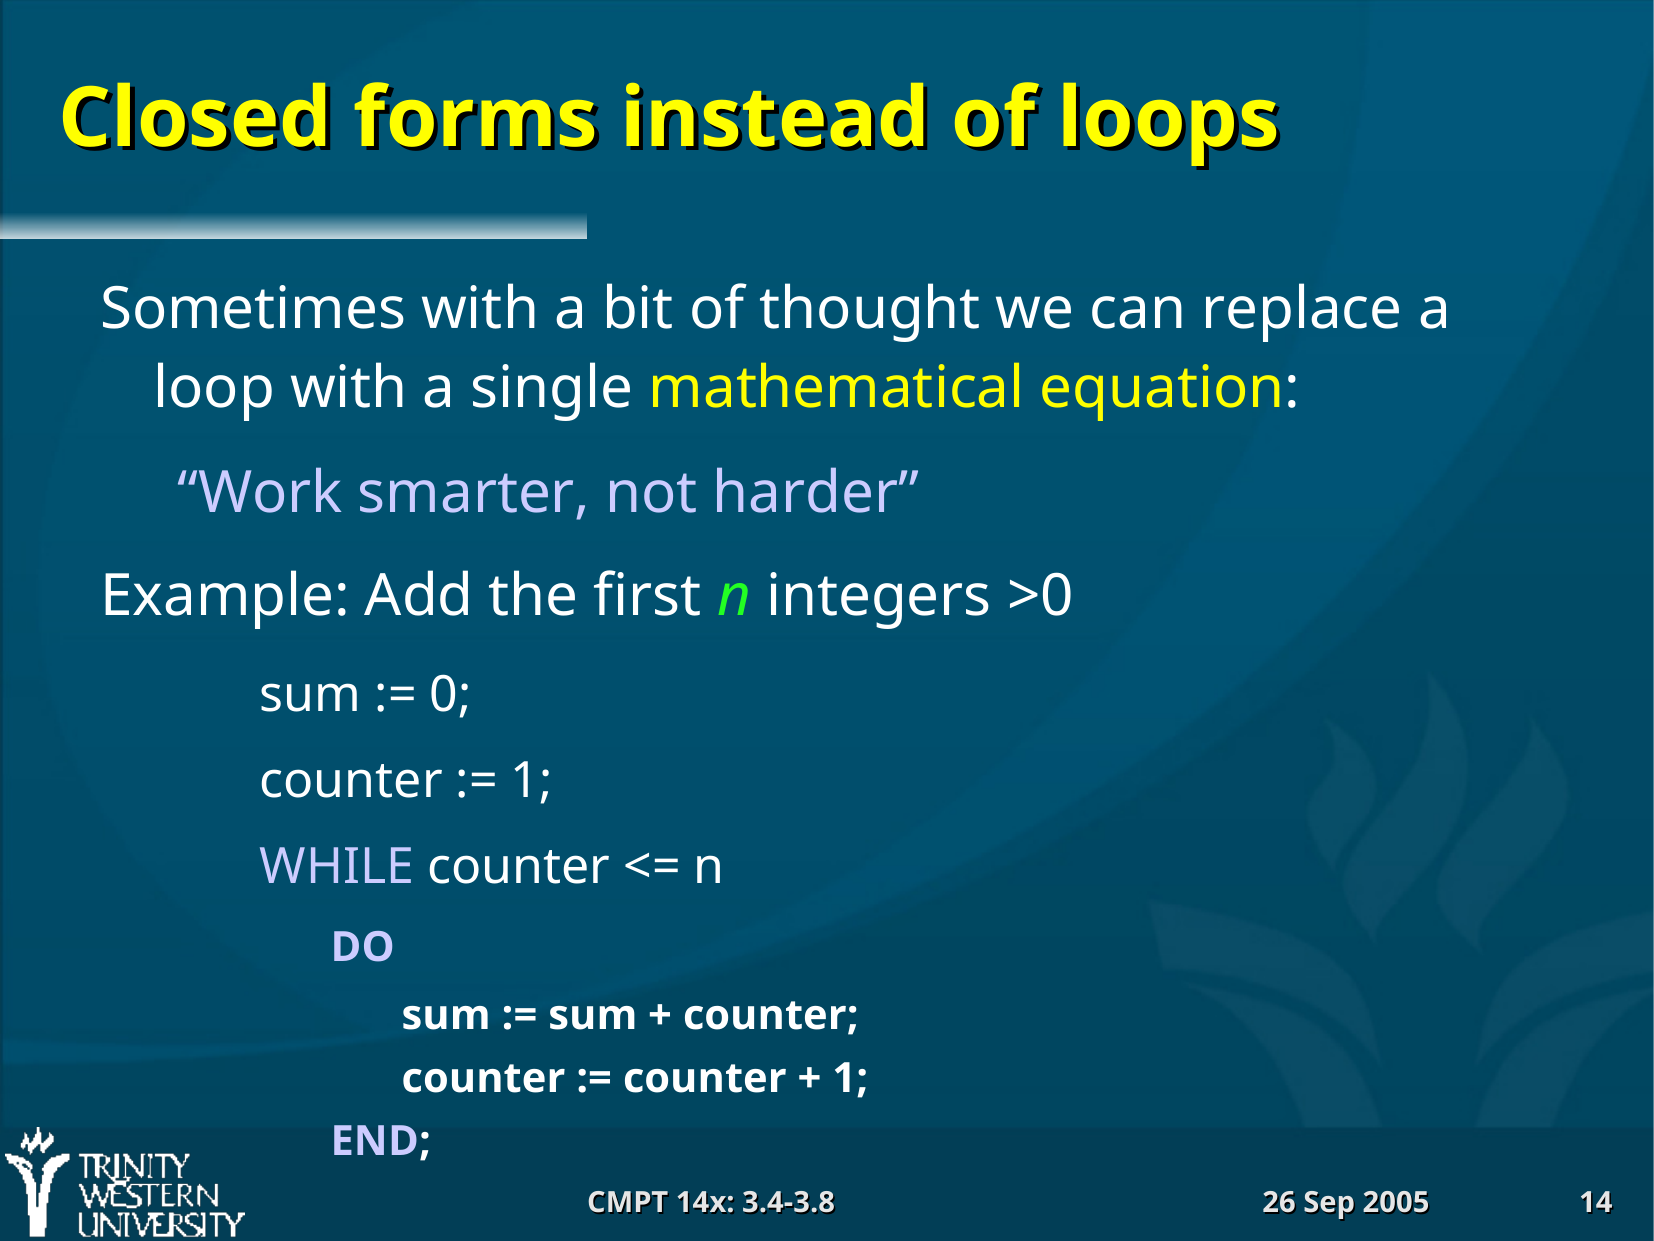

# Closed forms instead of loops
Sometimes with a bit of thought we can replace a loop with a single mathematical equation:
“Work smarter, not harder”
Example: Add the first n integers >0
sum := 0;
counter := 1;
WHILE counter <= n
DO
sum := sum + counter;
counter := counter + 1;
END;
CMPT 14x: 3.4-3.8
26 Sep 2005
14